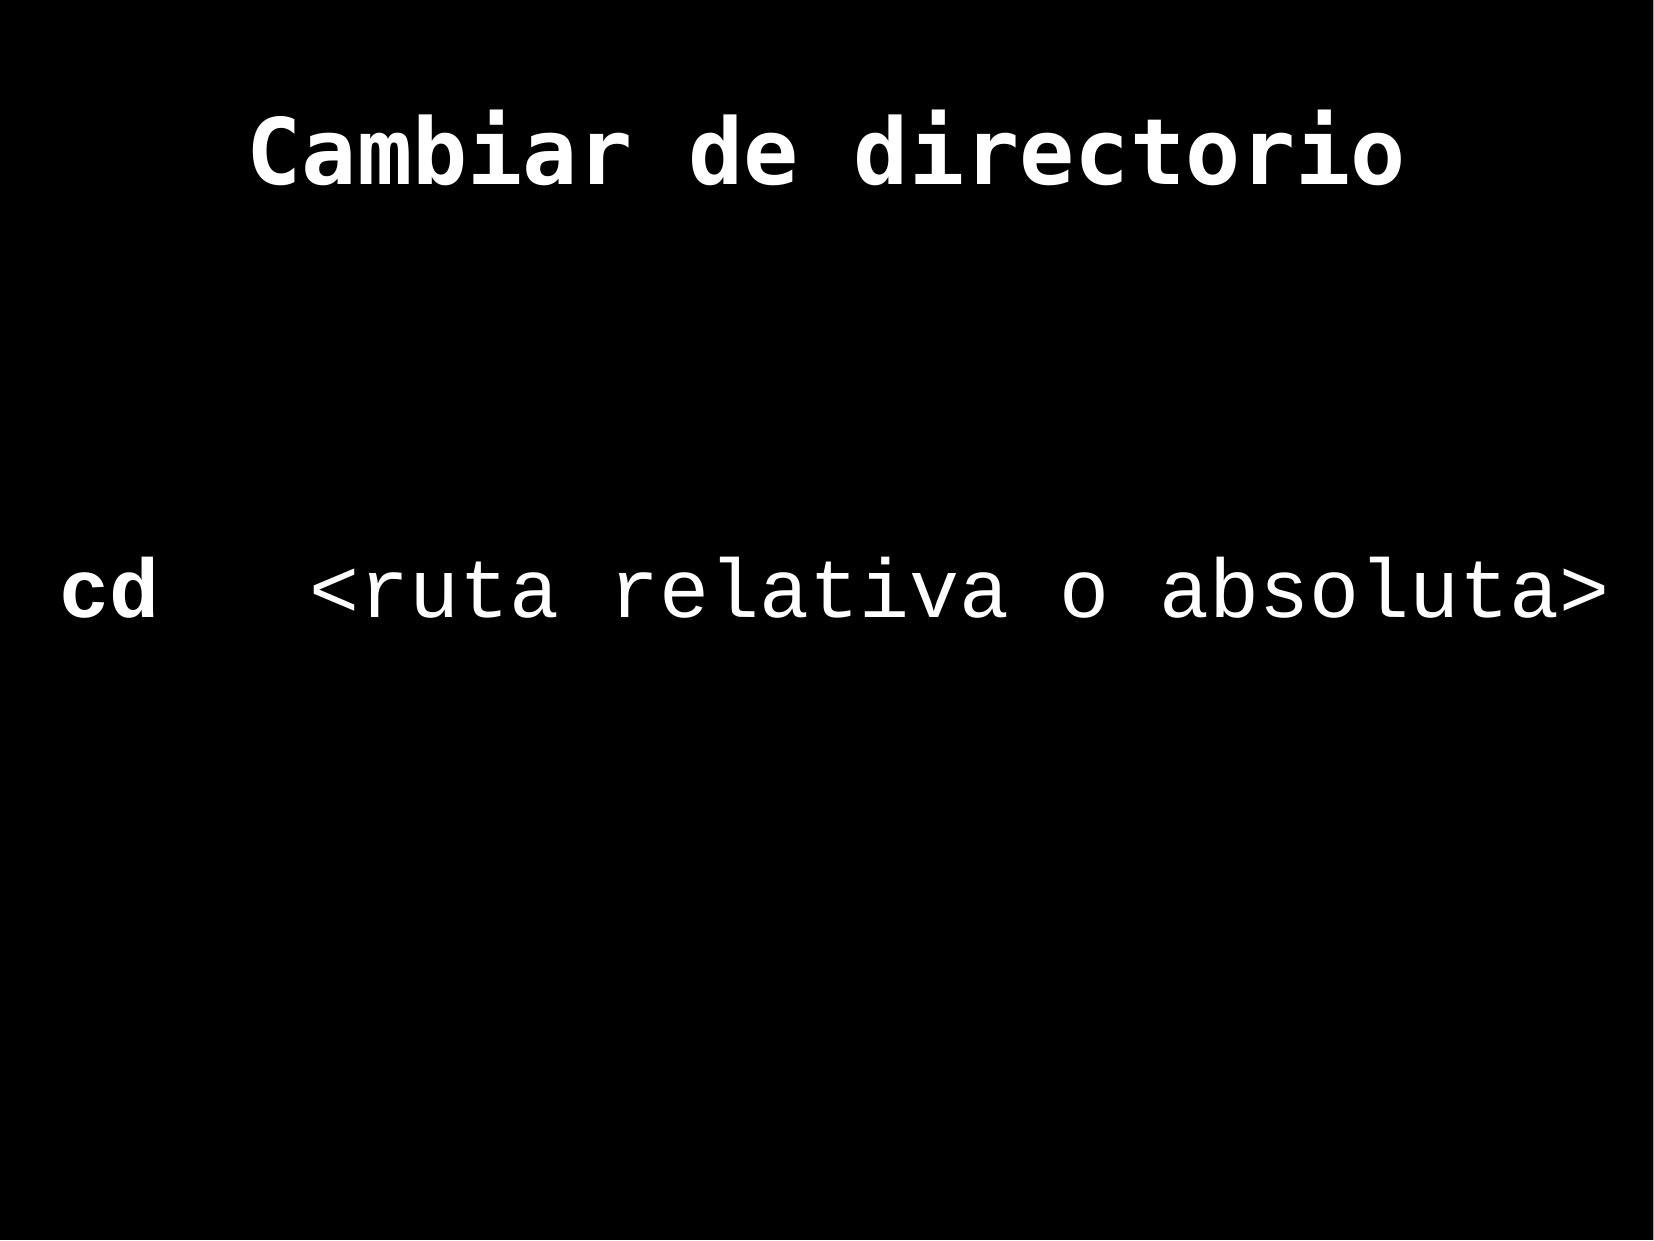

# Cambiar de directorio
cd <ruta relativa o absoluta>